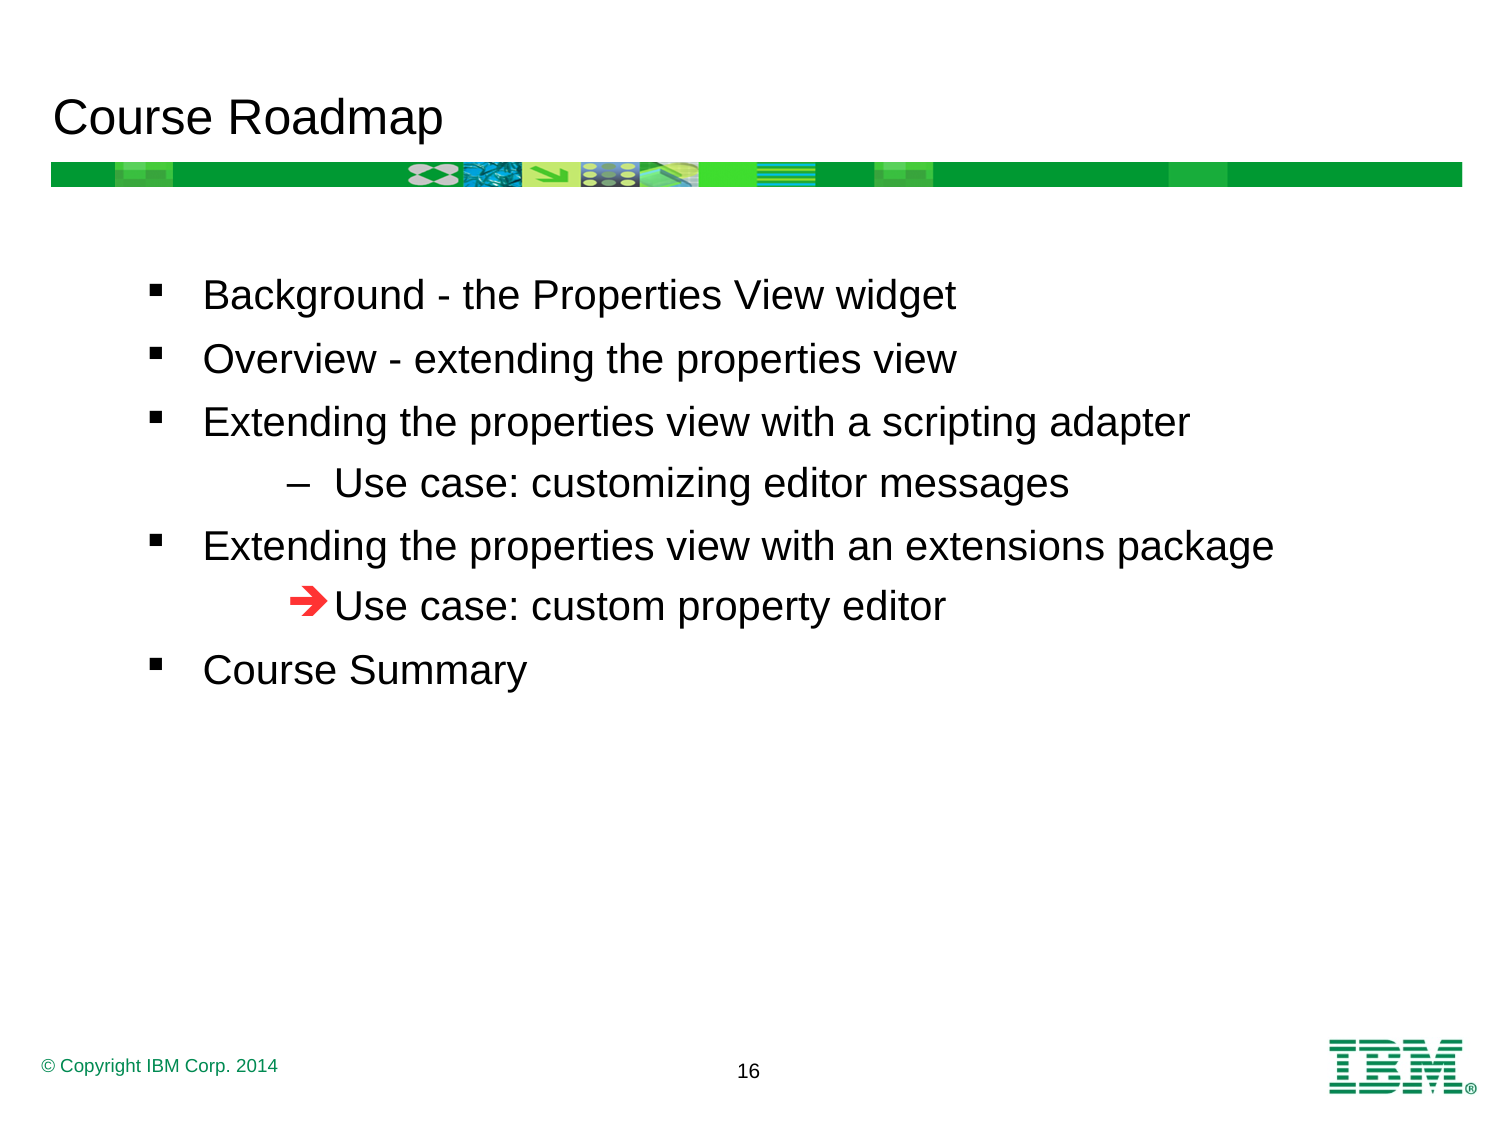

# Course Roadmap
Background - the Properties View widget
Overview - extending the properties view
Extending the properties view with a scripting adapter
Use case: customizing editor messages
Extending the properties view with an extensions package
Use case: custom property editor
Course Summary
16